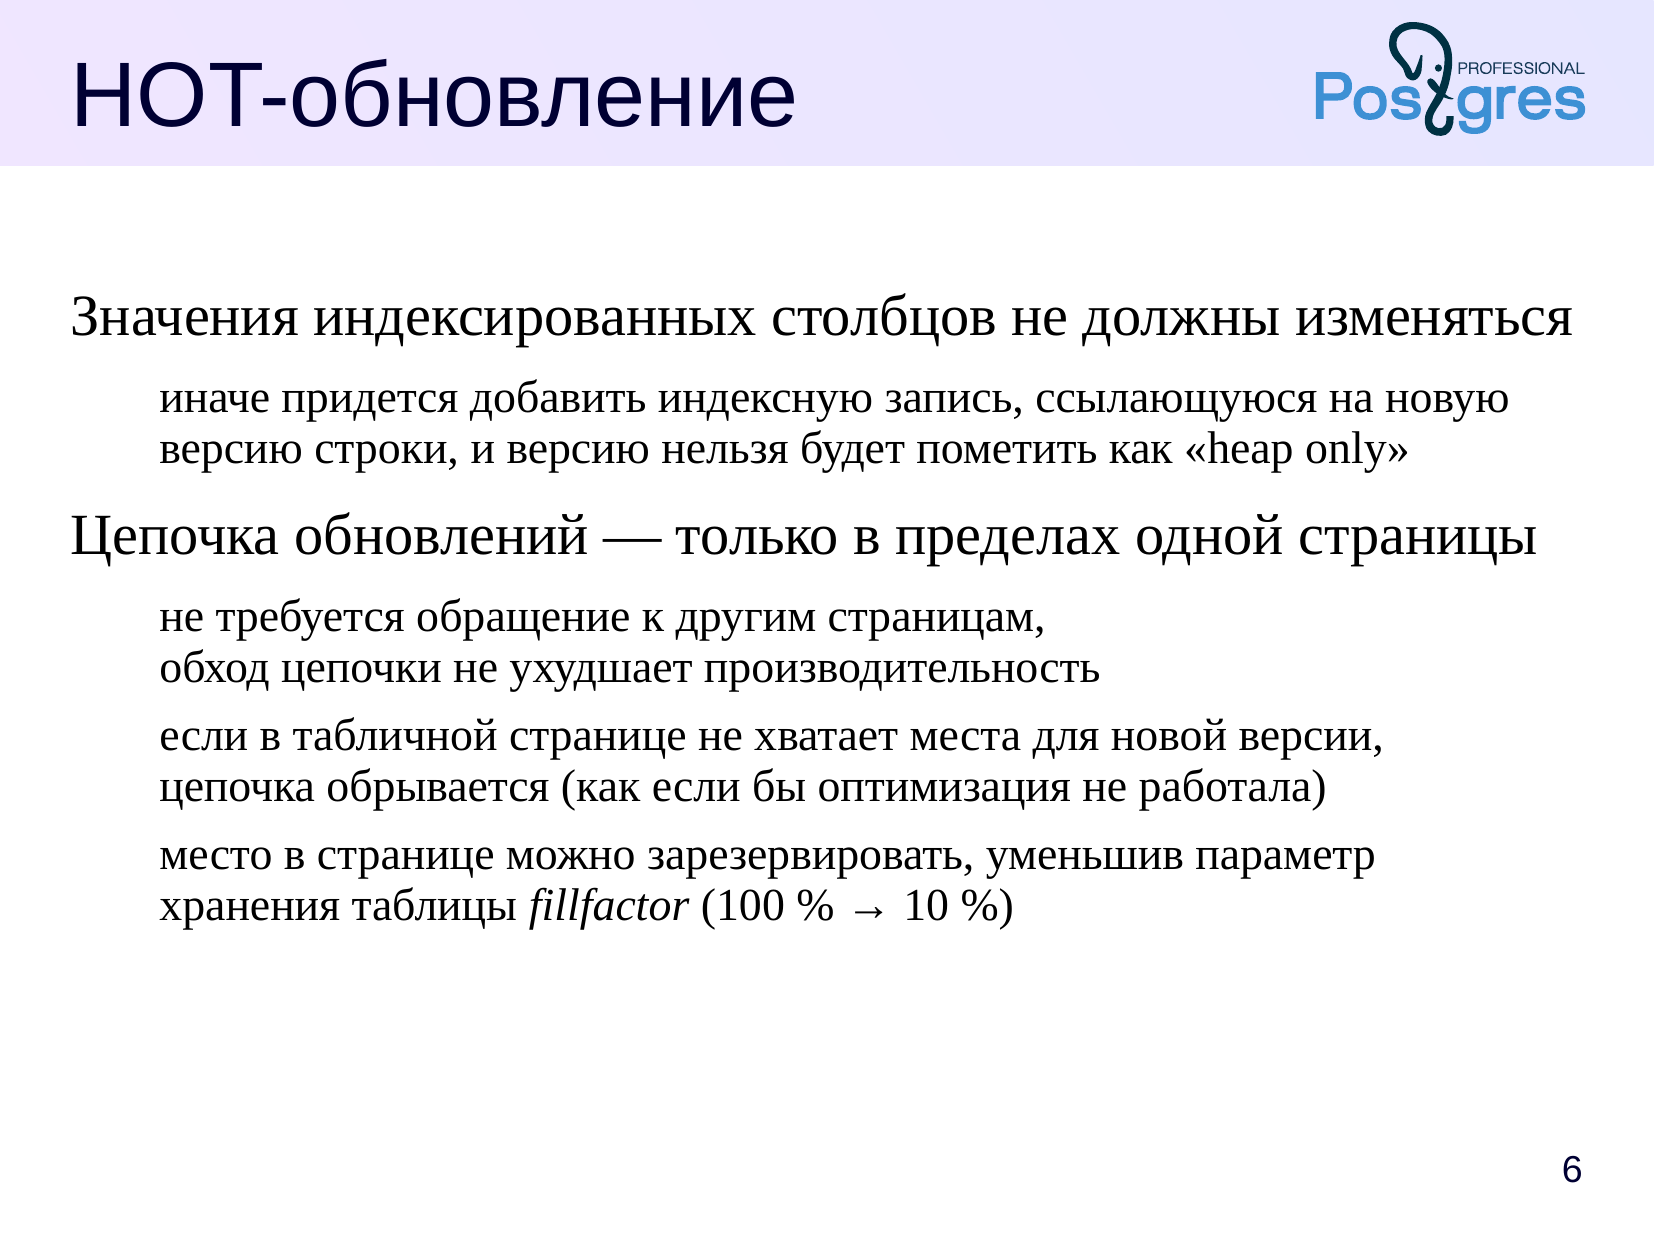

# HOT-обновление
Значения индексированных столбцов не должны изменяться
иначе придется добавить индексную запись, ссылающуюся на новую версию строки, и версию нельзя будет пометить как «heap only»
Цепочка обновлений — только в пределах одной страницы
не требуется обращение к другим страницам,
обход цепочки не ухудшает производительность
если в табличной странице не хватает места для новой версии,
цепочка обрывается (как если бы оптимизация не работала)
место в странице можно зарезервировать, уменьшив параметр
хранения таблицы fillfactor (100 % → 10 %)